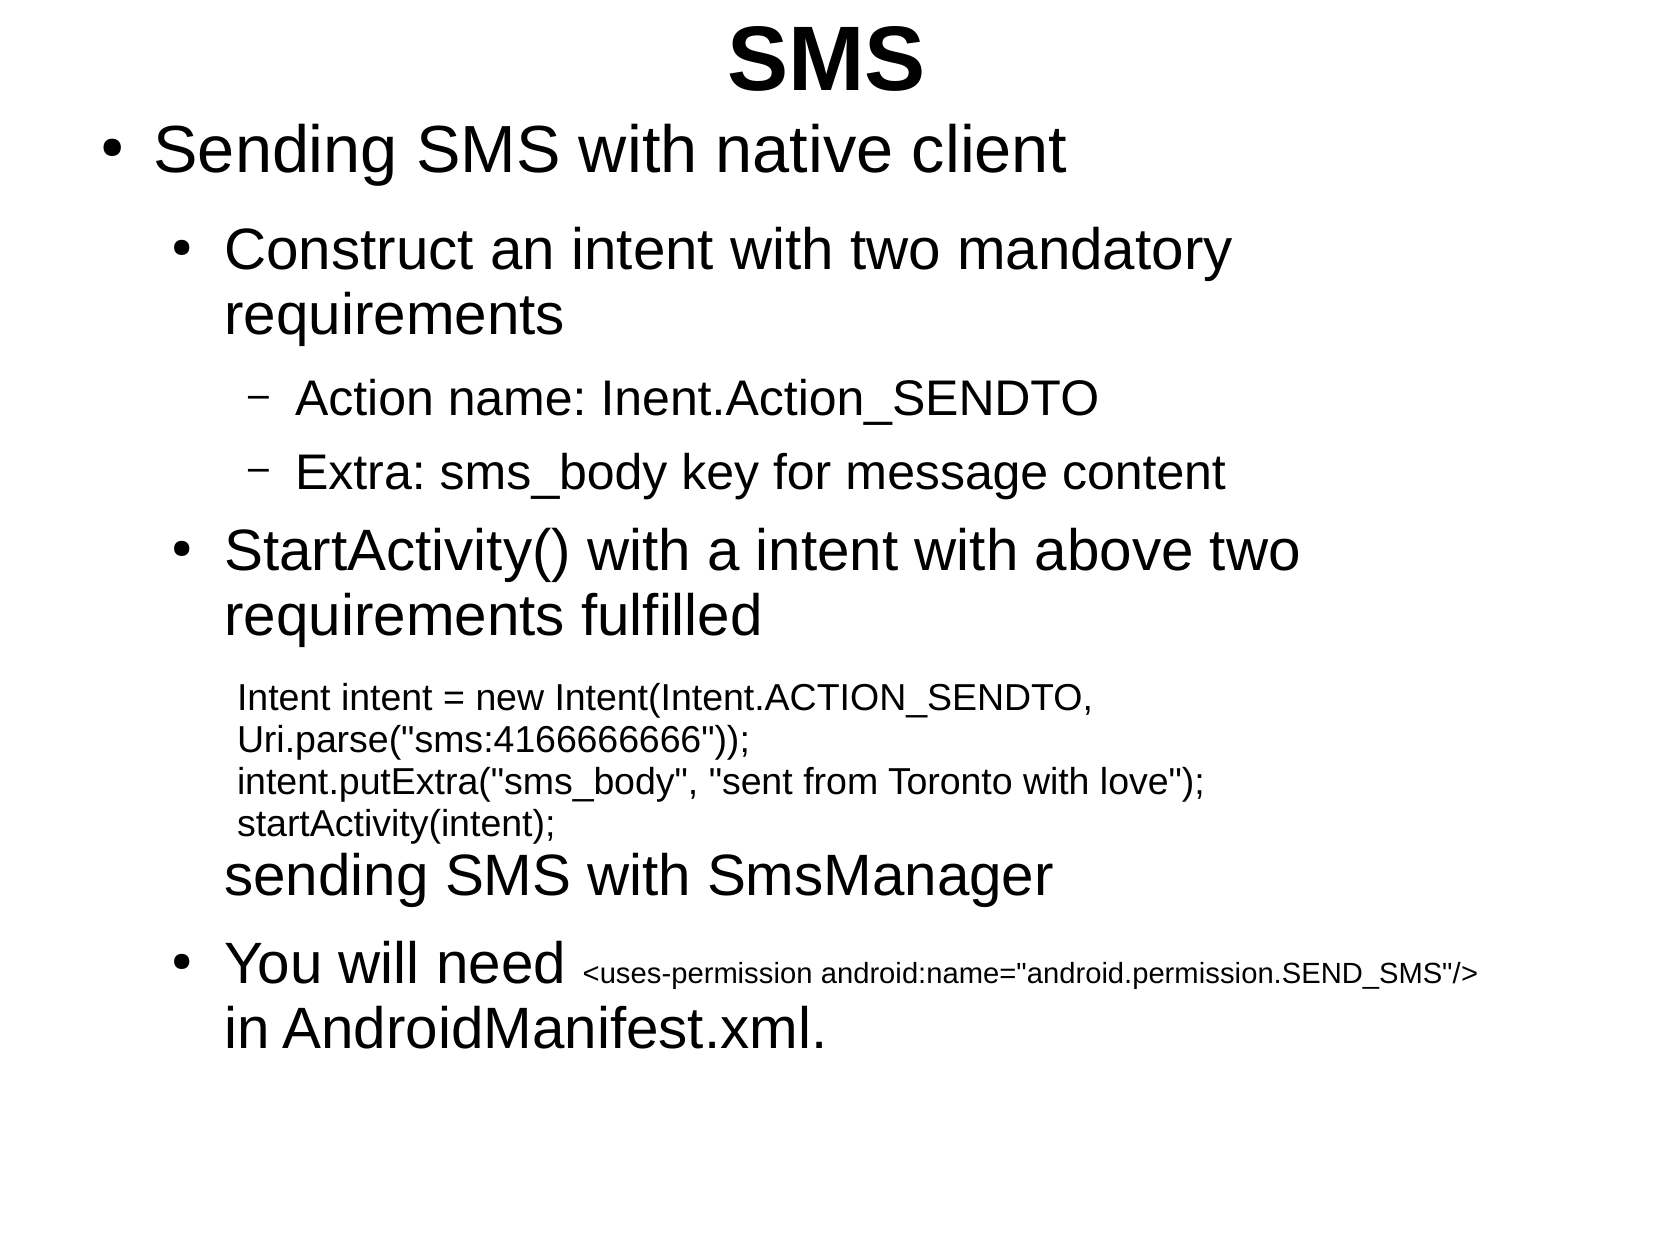

# SMS
Sending SMS with native client
Construct an intent with two mandatory requirements
Action name: Inent.Action_SENDTO
Extra: sms_body key for message content
StartActivity() with a intent with above two requirements fulfilled
sending SMS with SmsManager
You will need <uses-permission android:name="android.permission.SEND_SMS"/>
in AndroidManifest.xml.
Intent intent = new Intent(Intent.ACTION_SENDTO, Uri.parse("sms:4166666666"));
intent.putExtra("sms_body", "sent from Toronto with love");
startActivity(intent);